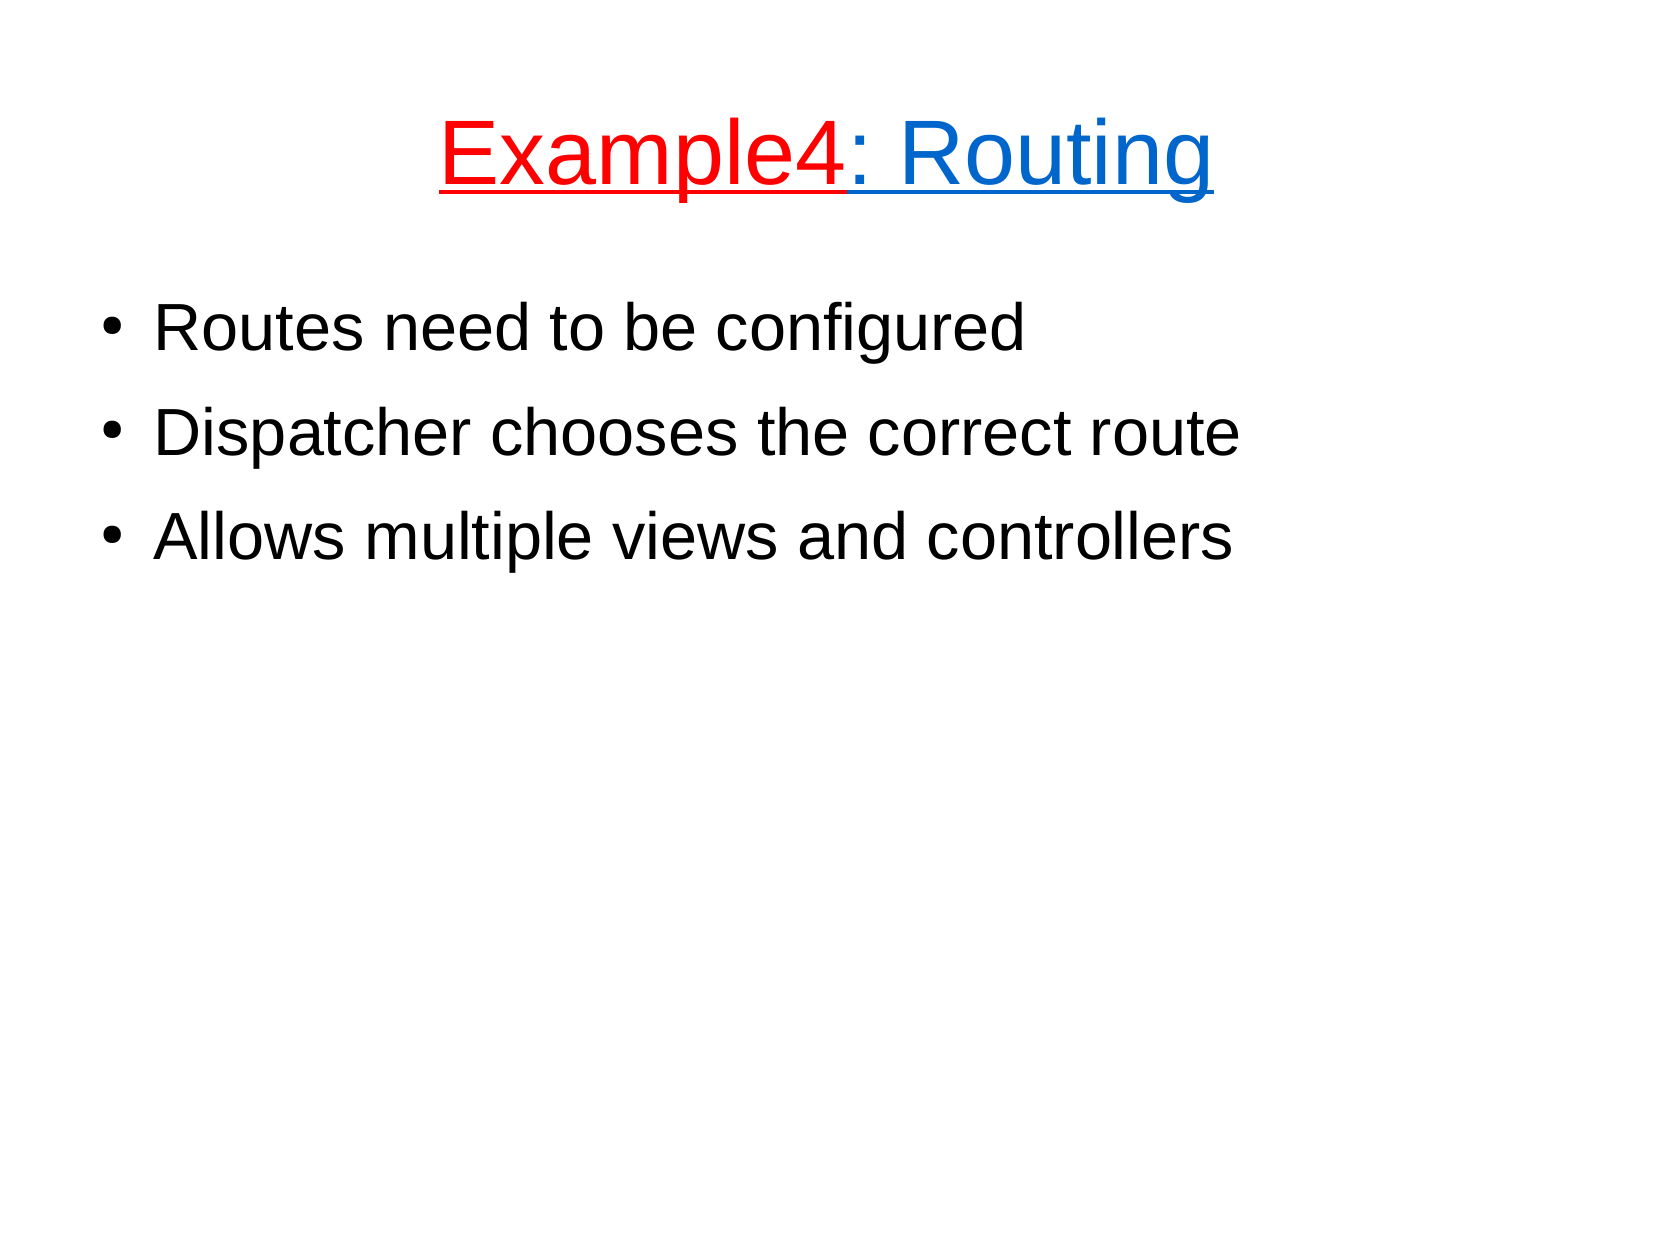

# Example4: Routing
Routes need to be configured
Dispatcher chooses the correct route
Allows multiple views and controllers